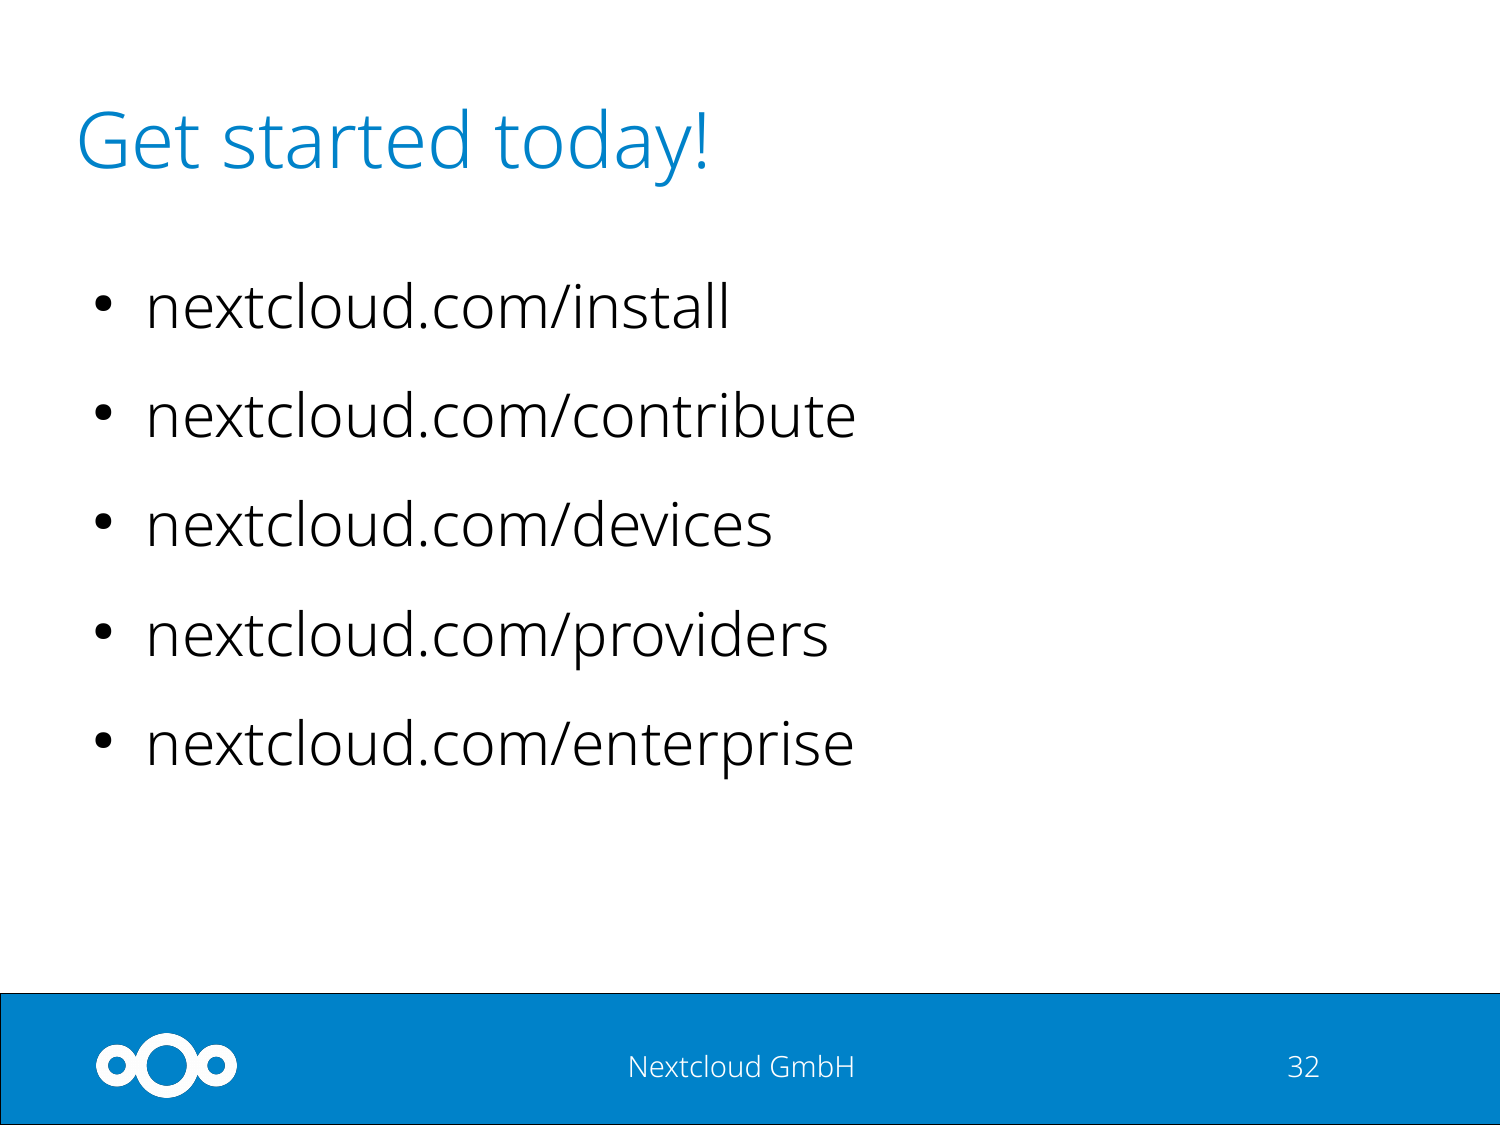

# Get started today!
nextcloud.com/install
nextcloud.com/contribute
nextcloud.com/devices
nextcloud.com/providers
nextcloud.com/enterprise
© struktur AG
32